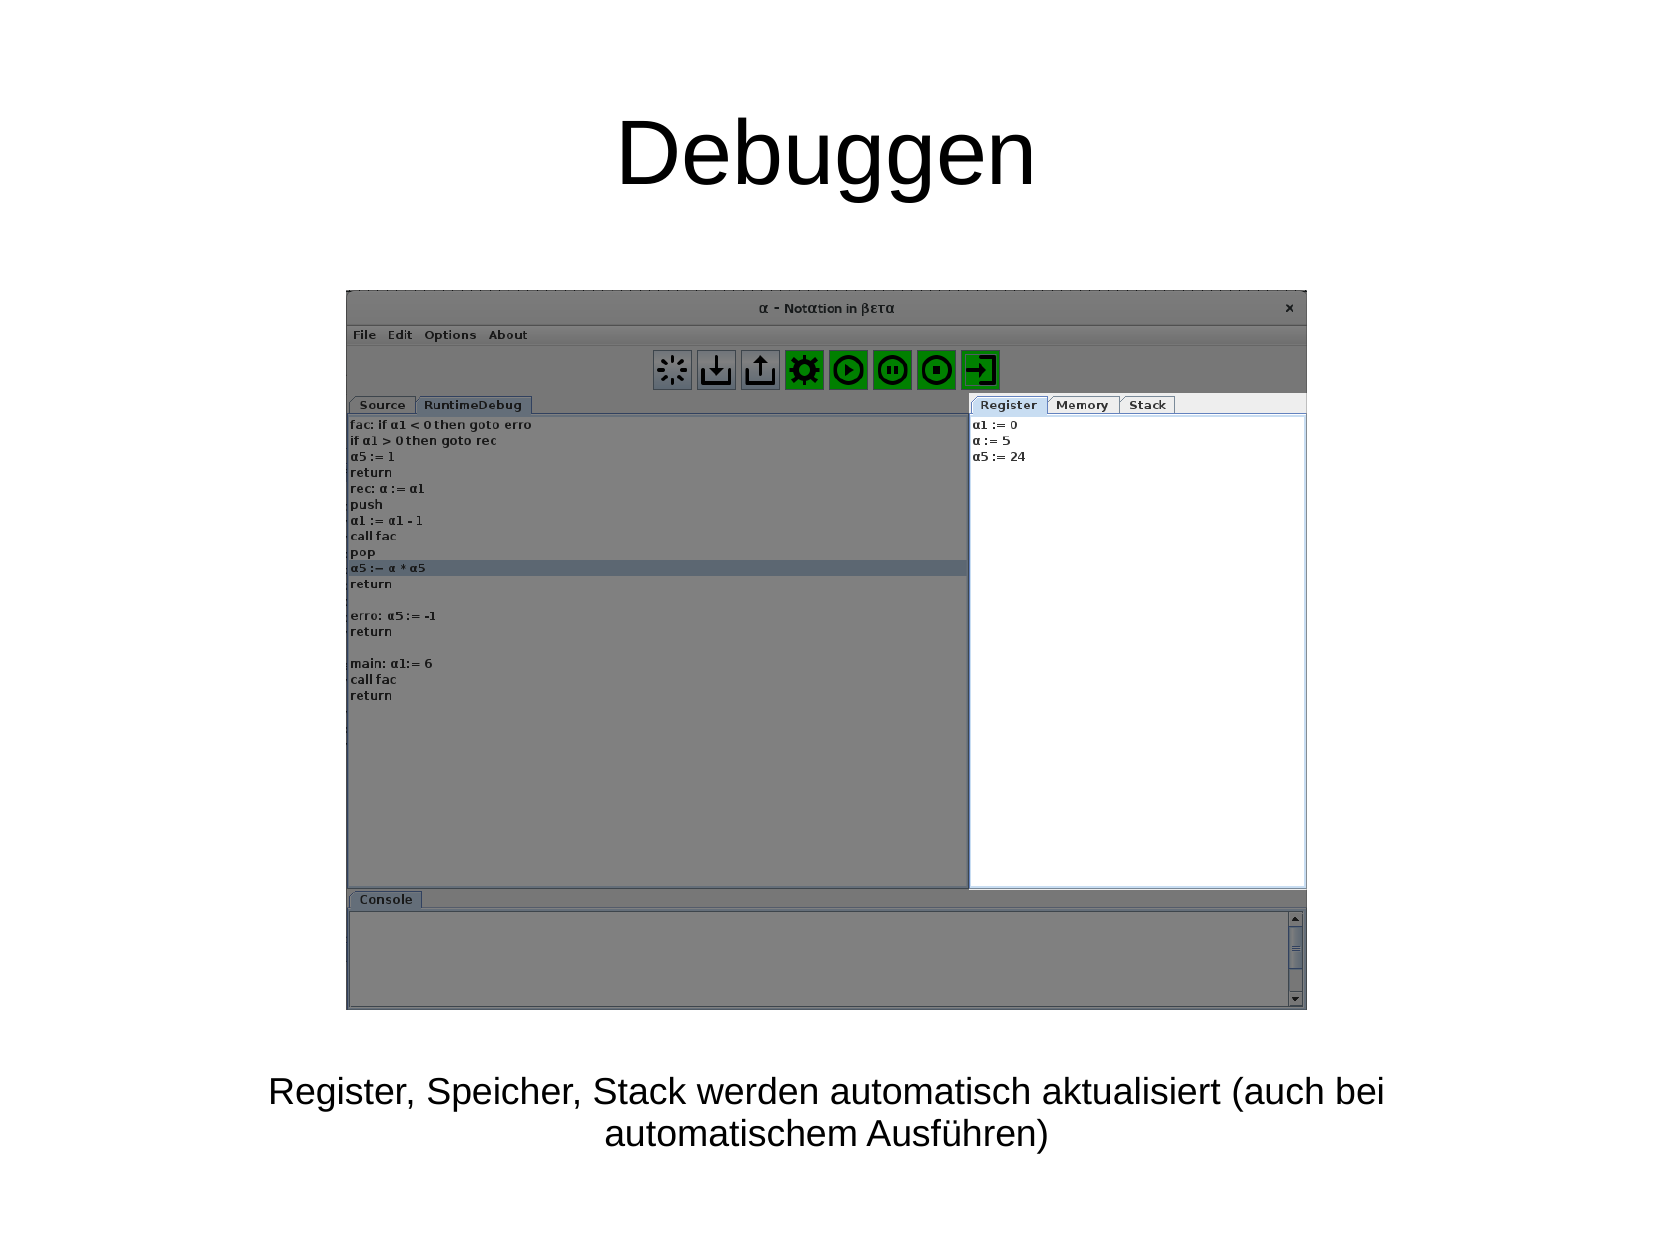

# Debuggen
Register, Speicher, Stack werden automatisch aktualisiert (auch bei automatischem Ausführen)